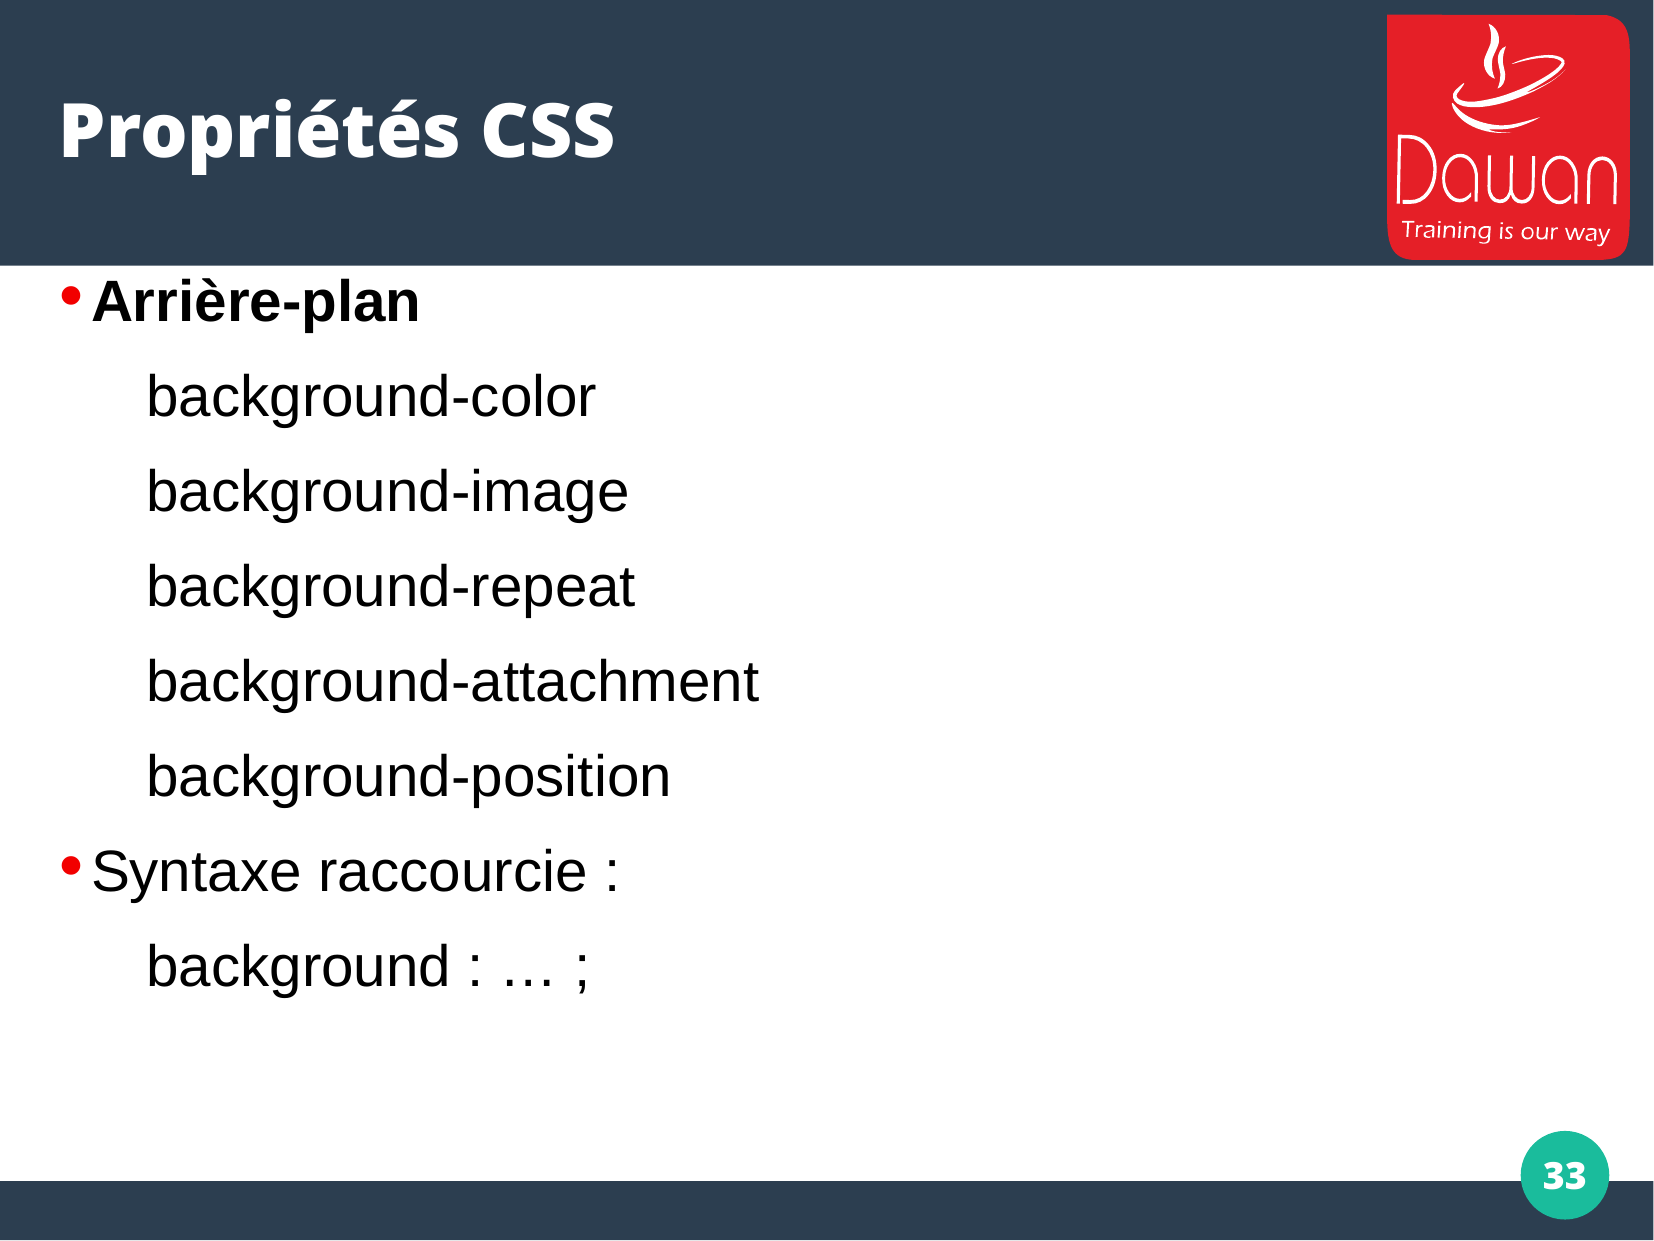

# Propriétés CSS
Arrière-plan
background-color
background-image
background-repeat
background-attachment
background-position
Syntaxe raccourcie :
background : … ;
33